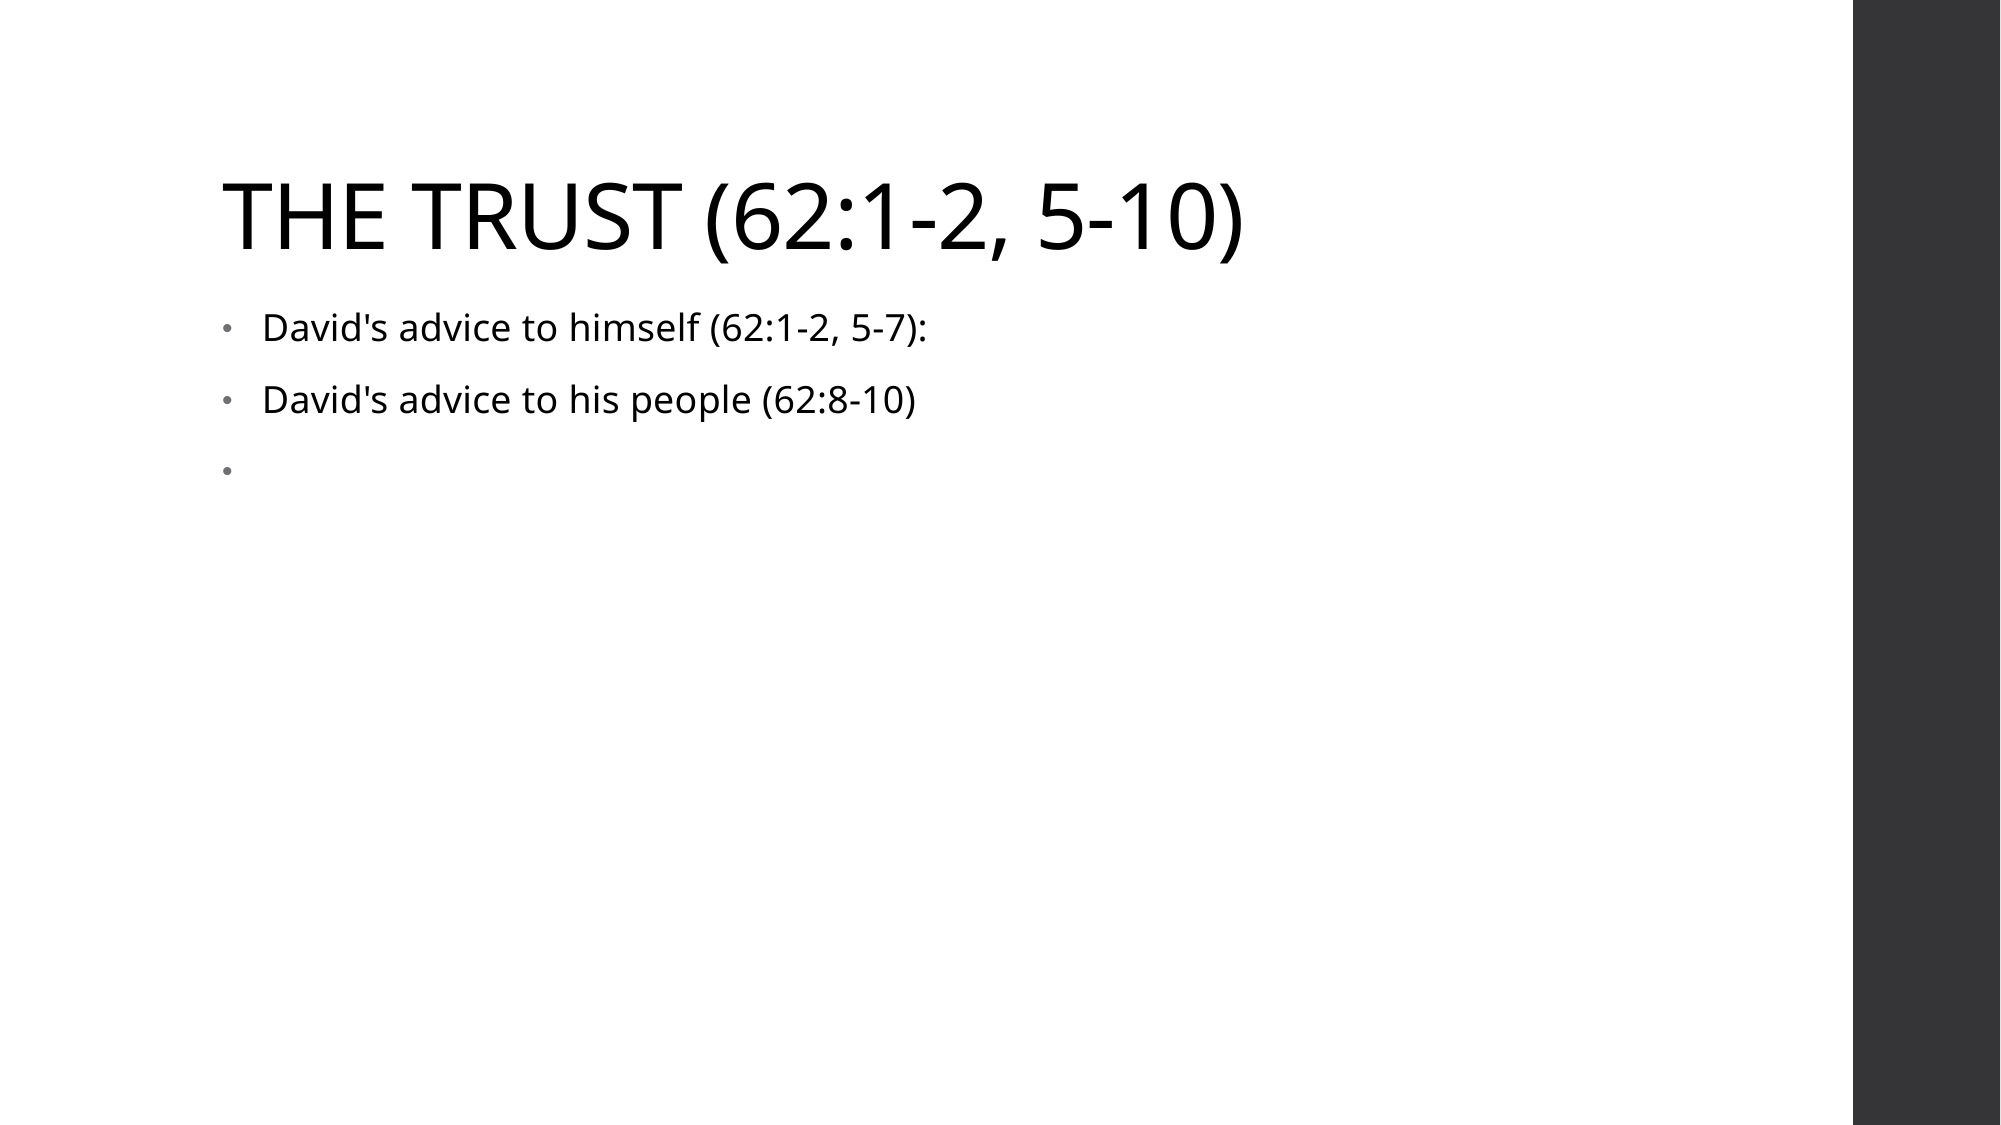

# THE TRUST (62:1-2, 5-10)
 David's advice to himself (62:1-2, 5-7):
 David's advice to his people (62:8-10)